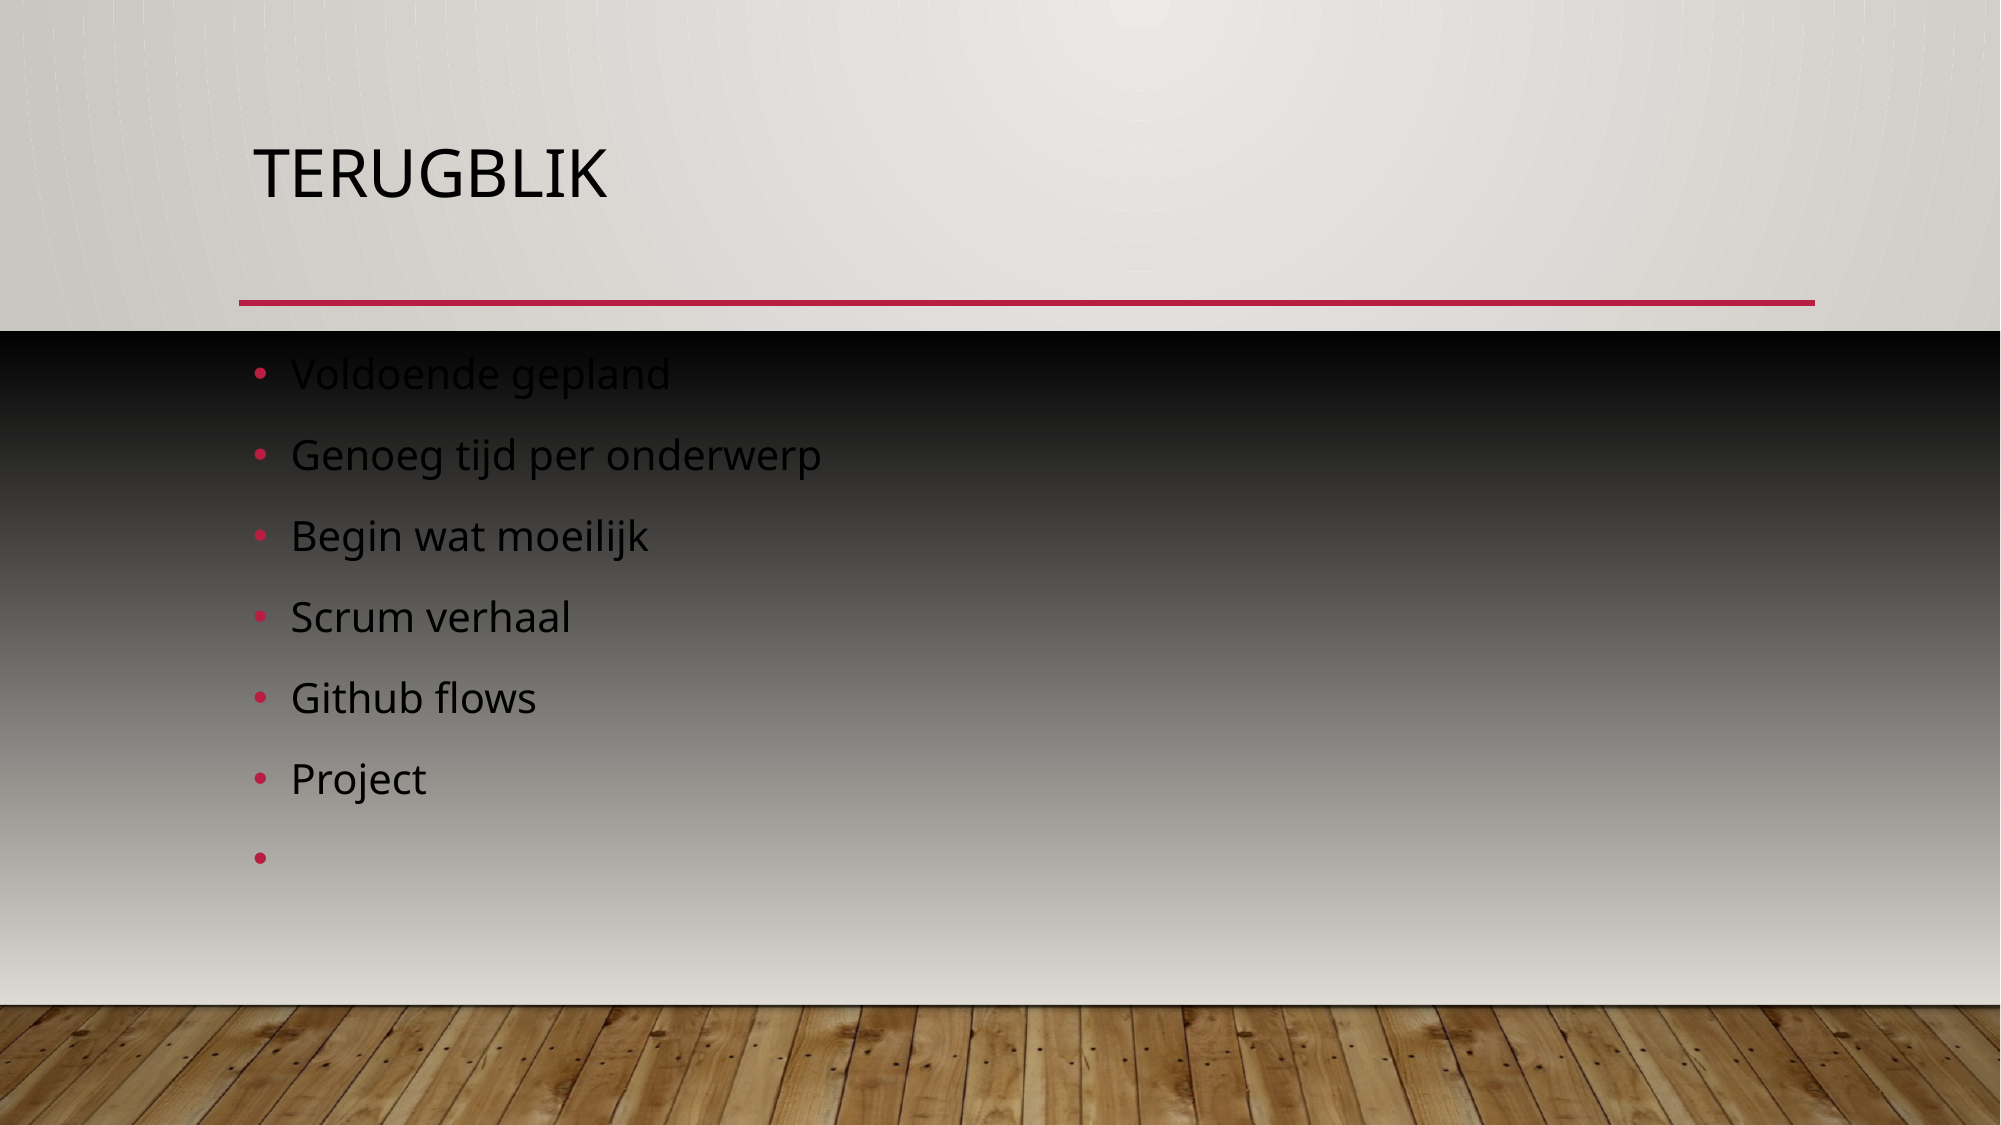

# terugblik
Voldoende gepland
Genoeg tijd per onderwerp
Begin wat moeilijk
Scrum verhaal
Github flows
Project